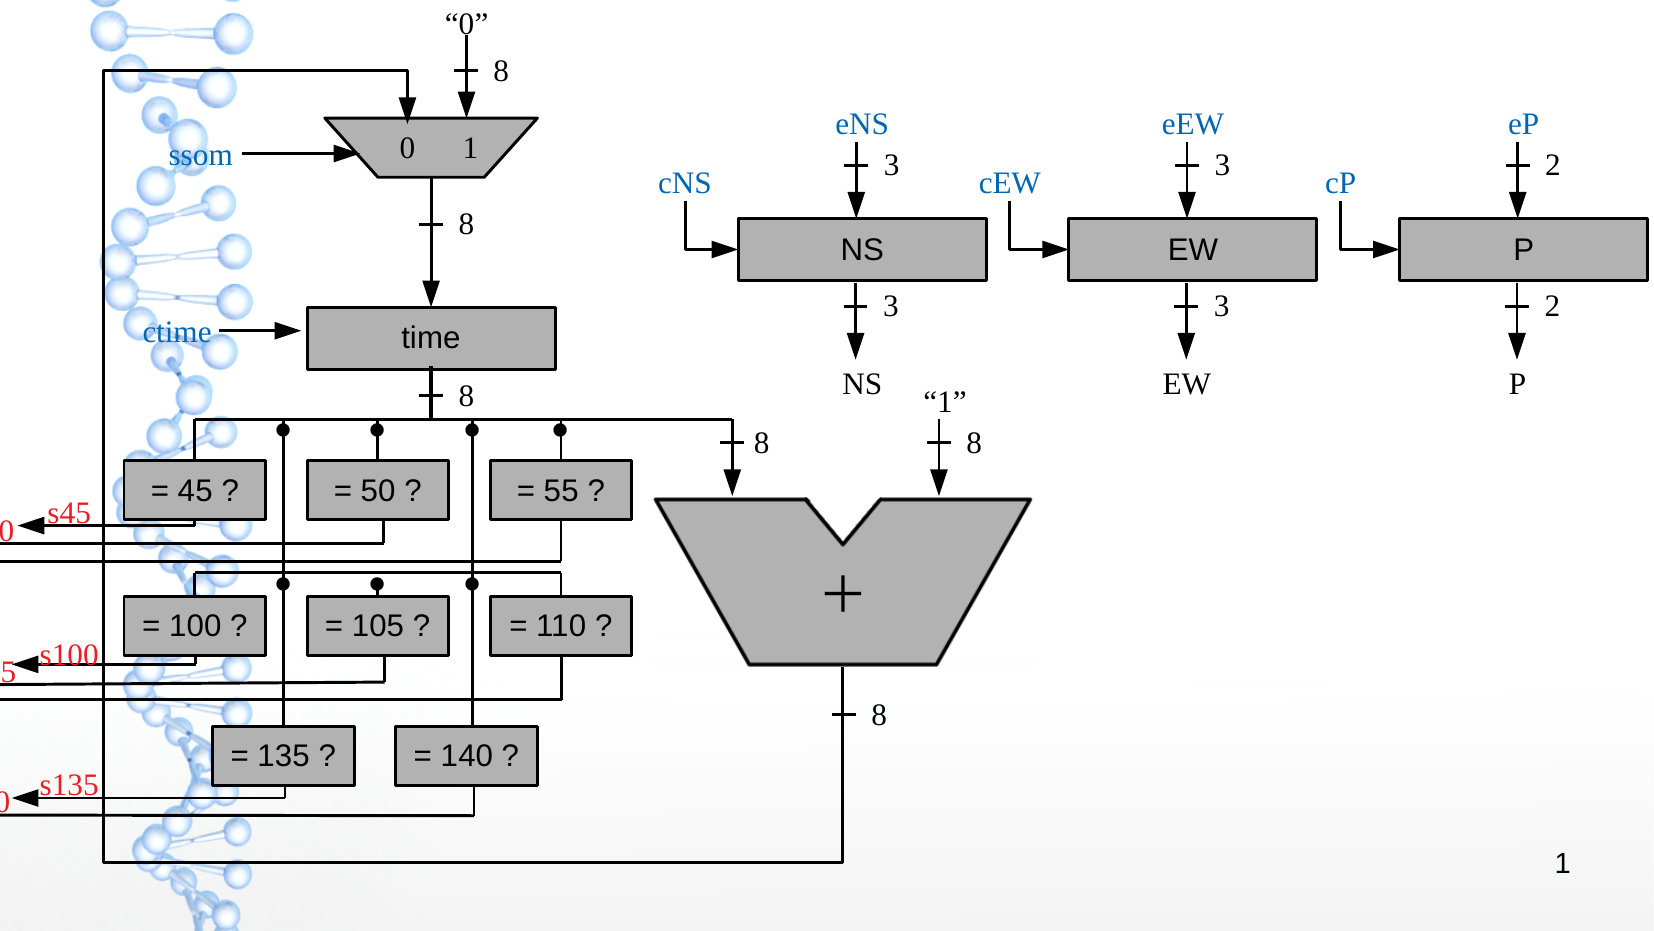

“0”
8
eEW
eNS
eP
0
1
ssom
3
3
2
cNS
cEW
cP
8
NS
EW
P
3
3
2
ctime
time
.
.
.
.
NS
EW
P
8
“1”
8
8
= 45 ?
= 50 ?
= 55 ?
s45
.
.
.
s50
s55
s55
= 100 ?
= 105 ?
= 110 ?
s100
s105
s110
8
= 135 ?
= 140 ?
s135
s140
1